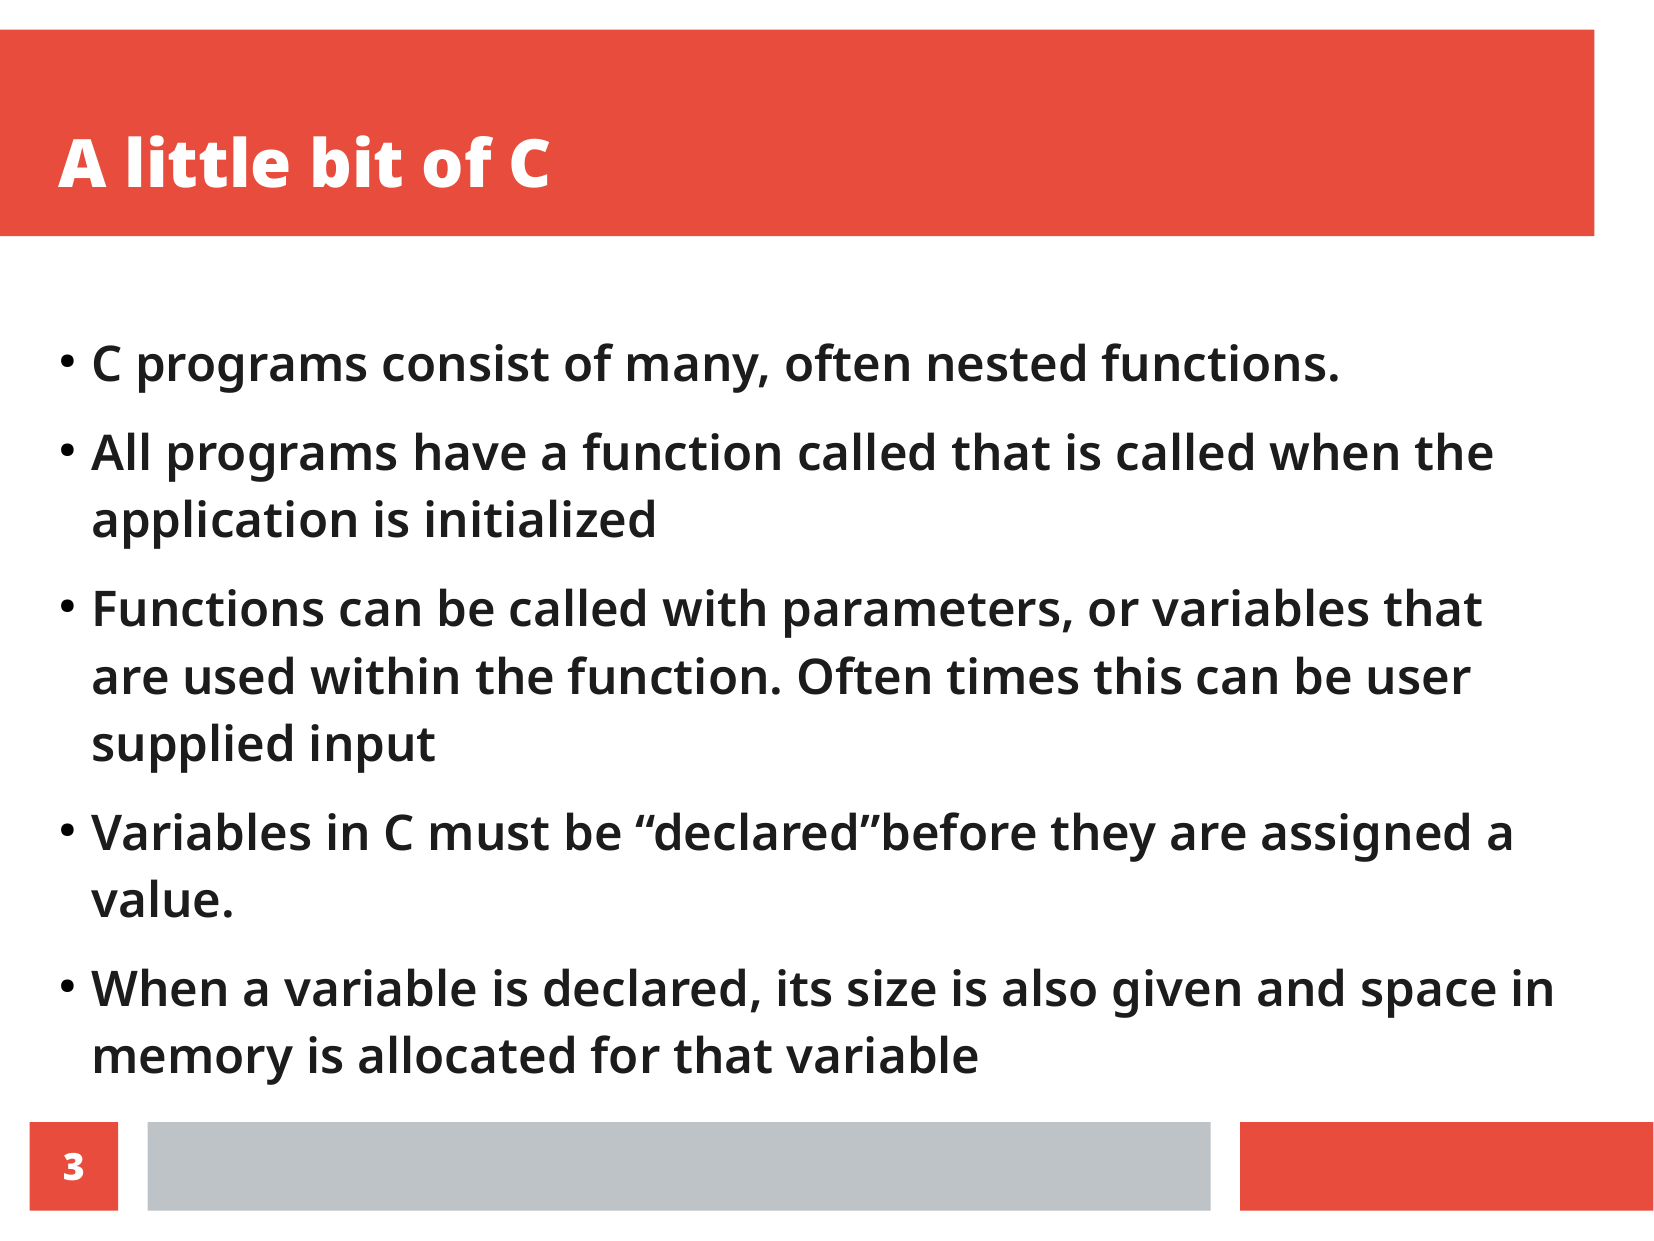

# A little bit of C
C programs consist of many, often nested functions.
All programs have a function called that is called when the application is initialized
Functions can be called with parameters, or variables that are used within the function. Often times this can be user supplied input
Variables in C must be “declared”before they are assigned a value.
When a variable is declared, its size is also given and space in memory is allocated for that variable
3